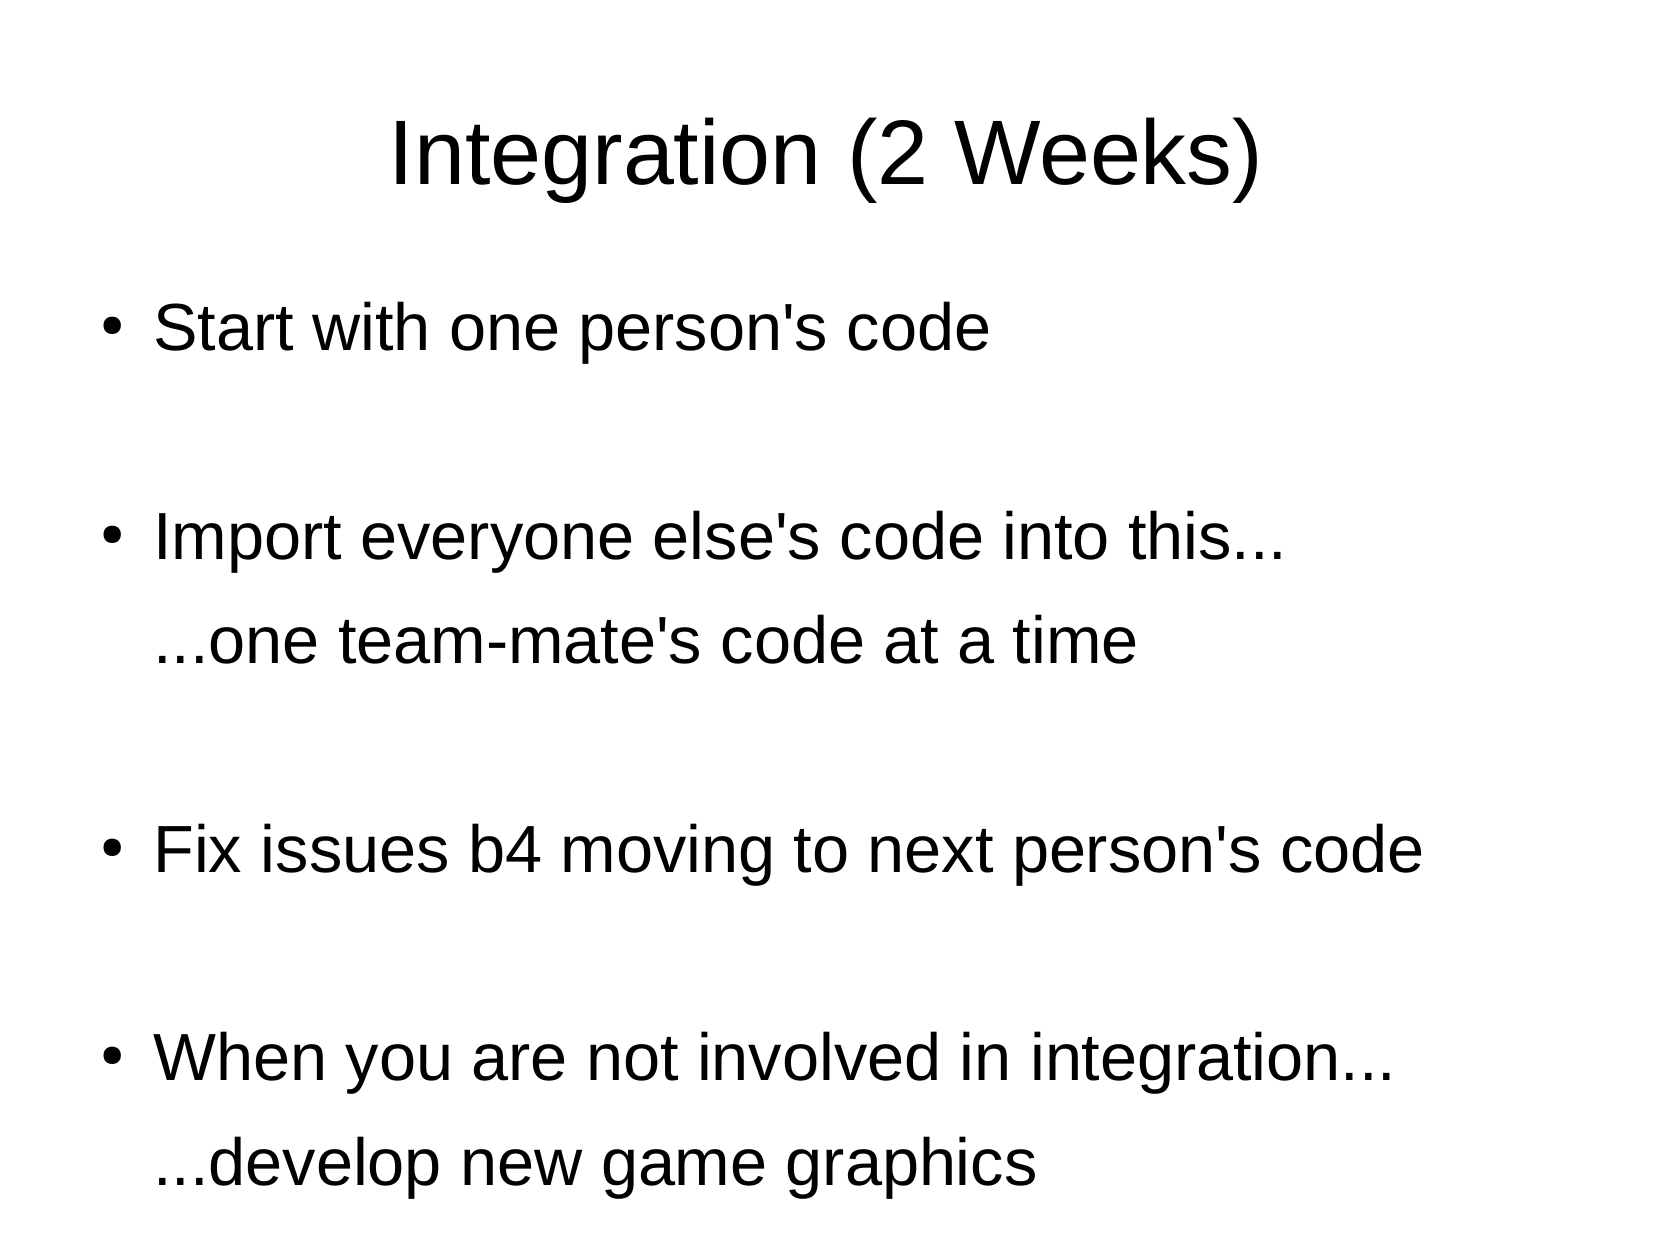

# Integration (2 Weeks)
Start with one person's code
Import everyone else's code into this...
...one team-mate's code at a time
Fix issues b4 moving to next person's code
When you are not involved in integration...
...develop new game graphics